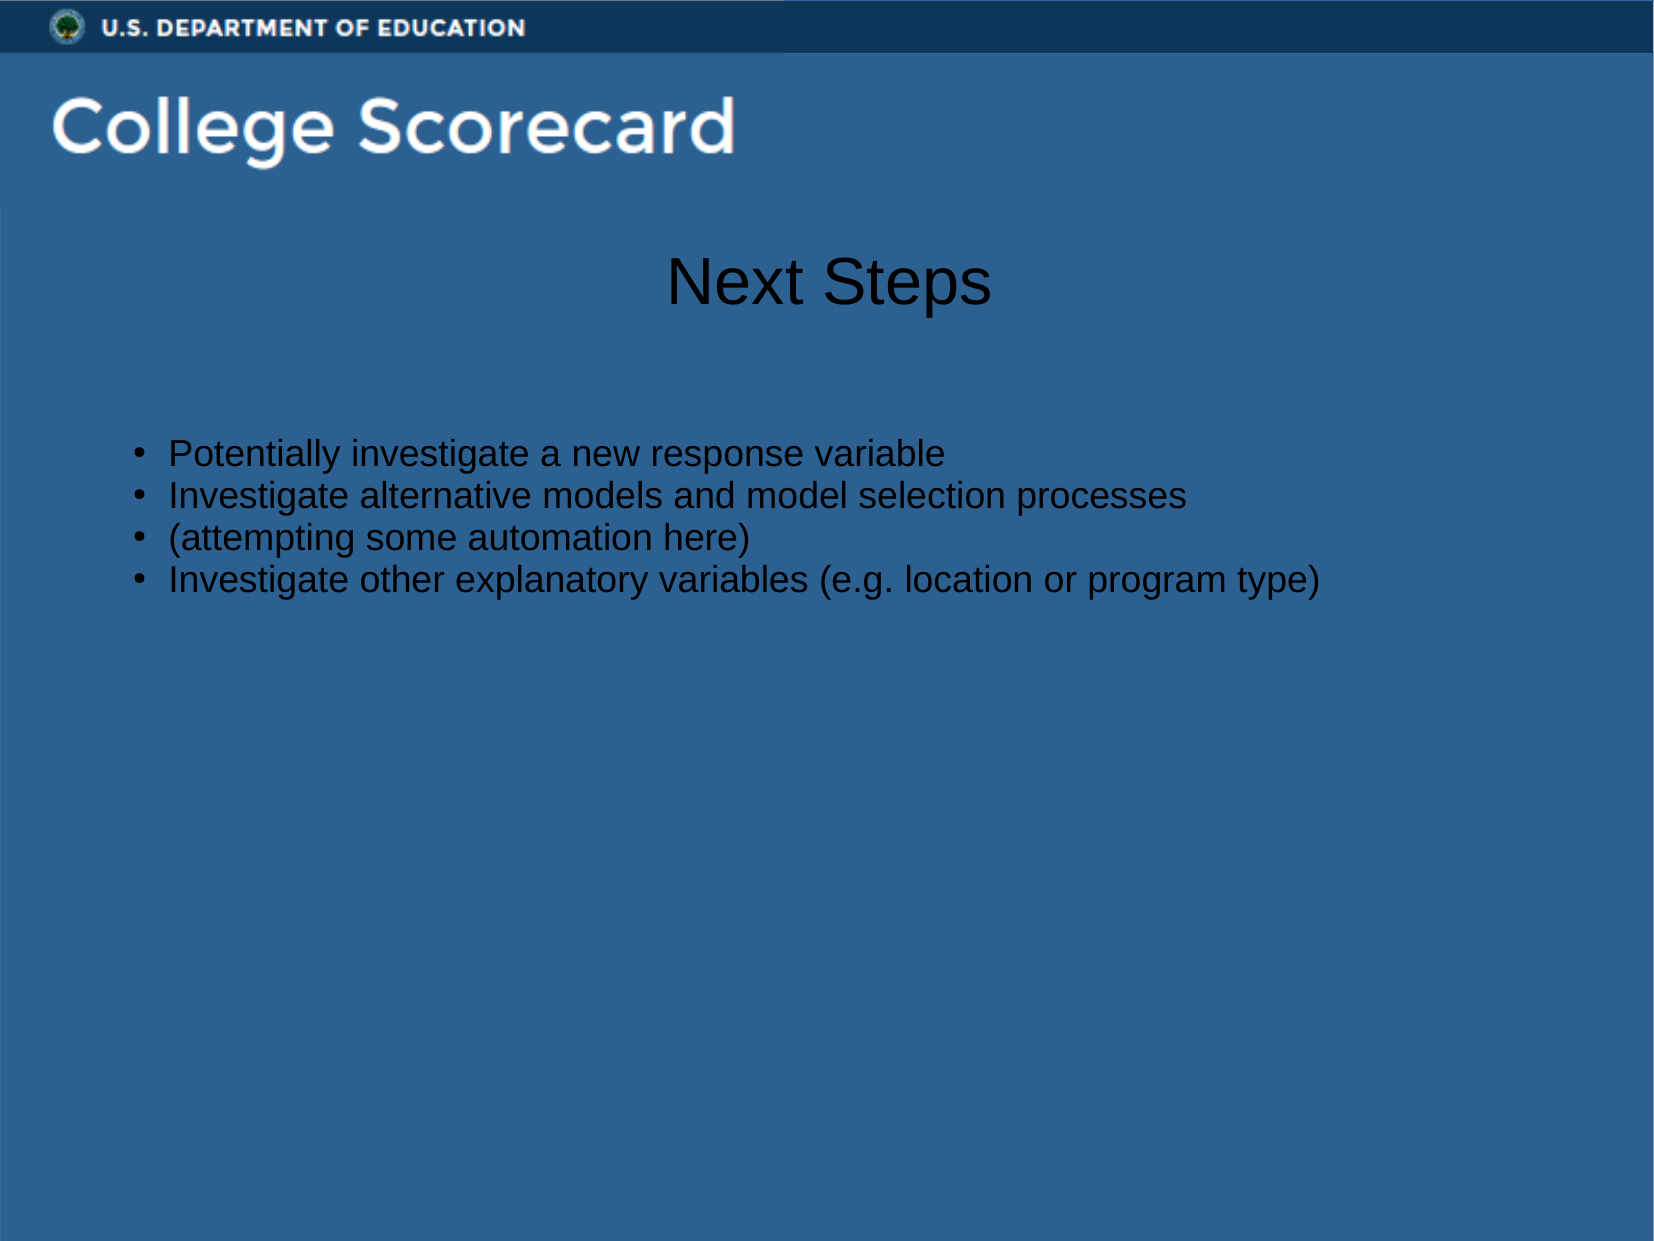

Next Steps
Potentially investigate a new response variable
Investigate alternative models and model selection processes
(attempting some automation here)
Investigate other explanatory variables (e.g. location or program type)